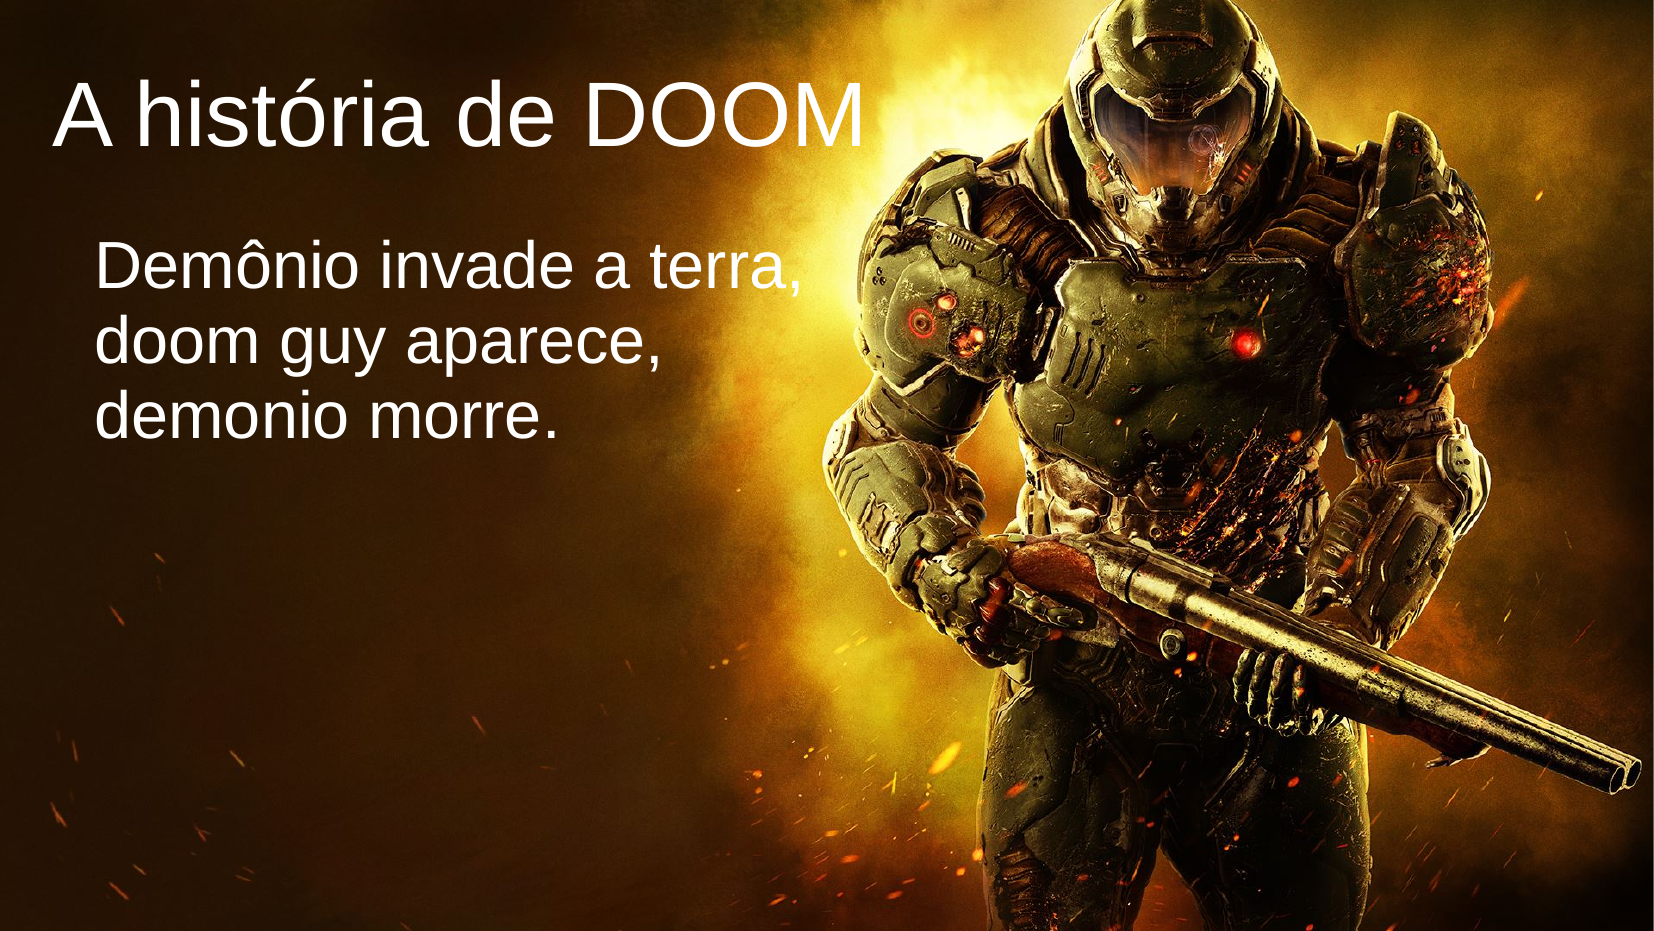

# A história de DOOM
Demônio invade a terra, doom guy aparece, demonio morre.